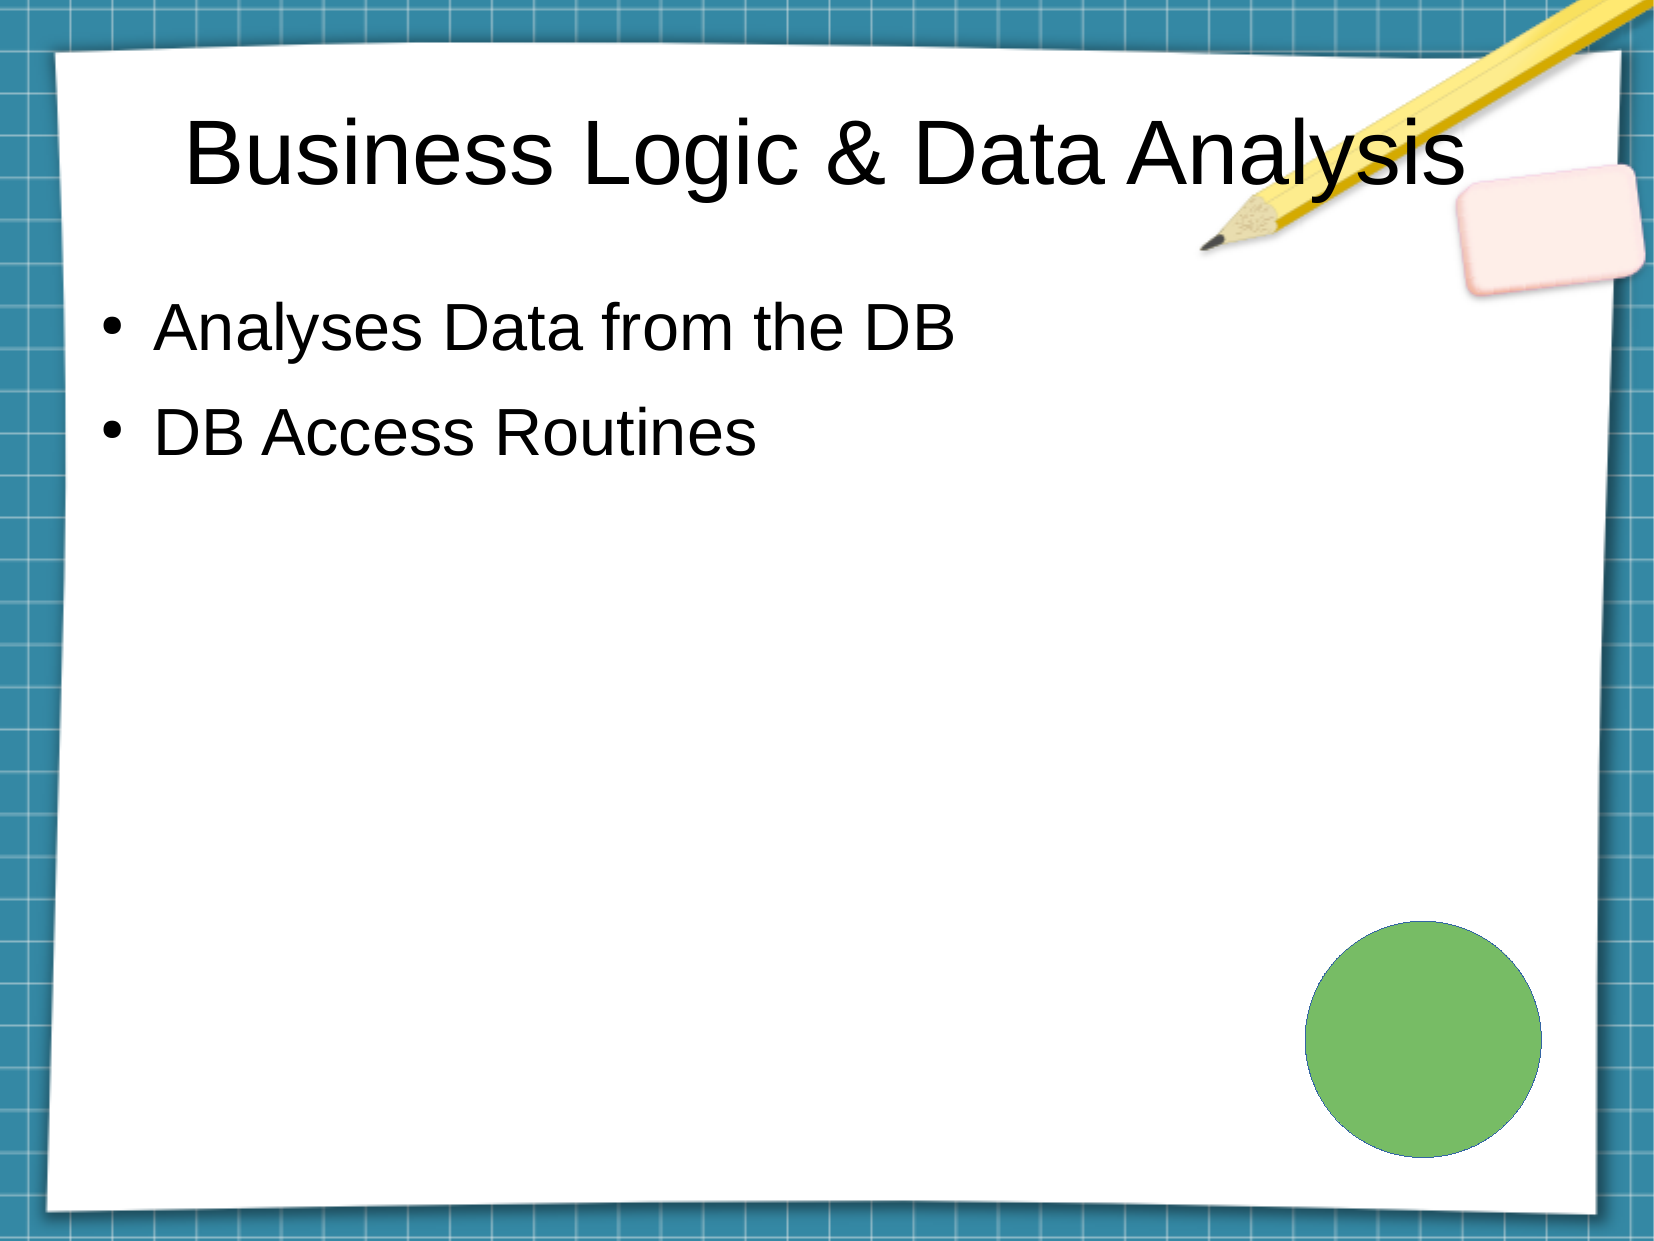

# Business Logic & Data Analysis
Analyses Data from the DB
DB Access Routines